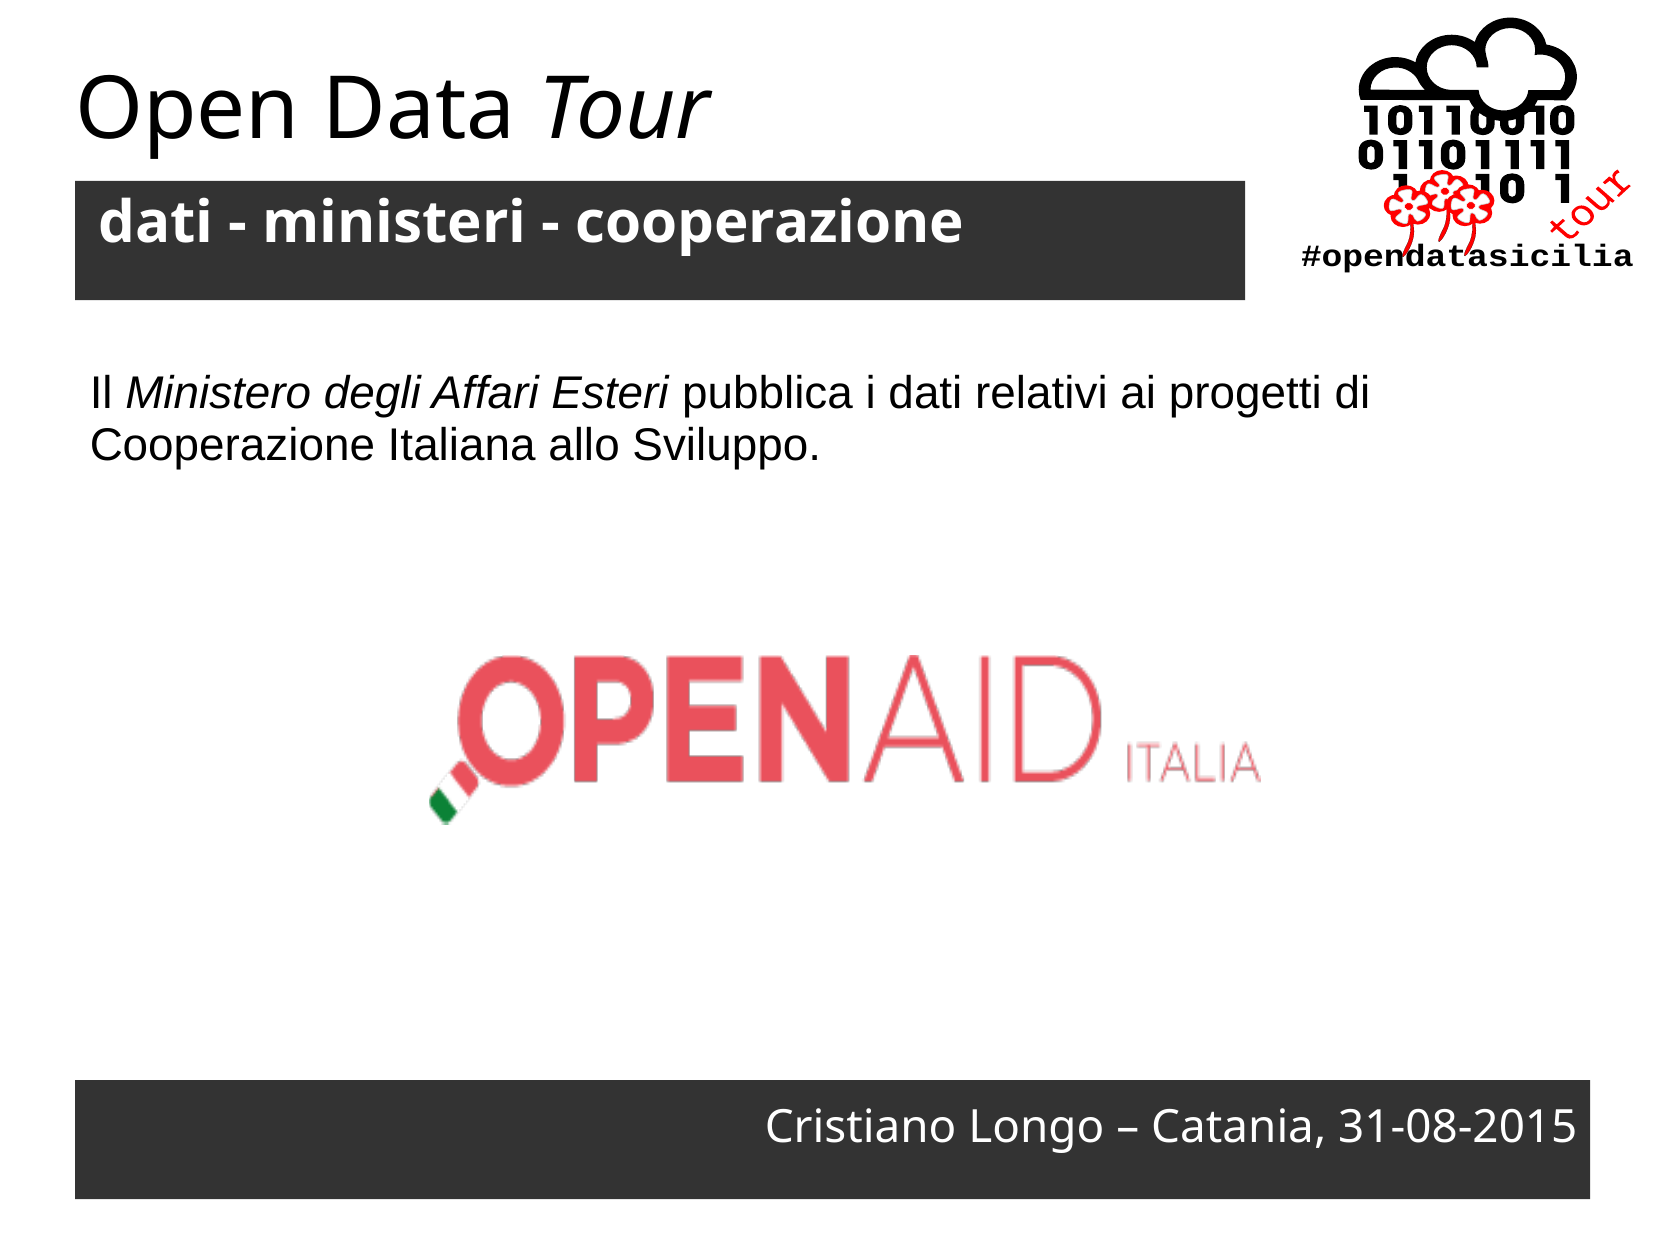

# Open Data Tour
 dati - ministeri - cooperazione
Il Ministero degli Affari Esteri pubblica i dati relativi ai progetti di Cooperazione Italiana allo Sviluppo.
 Cristiano Longo – Catania, 31-08-2015